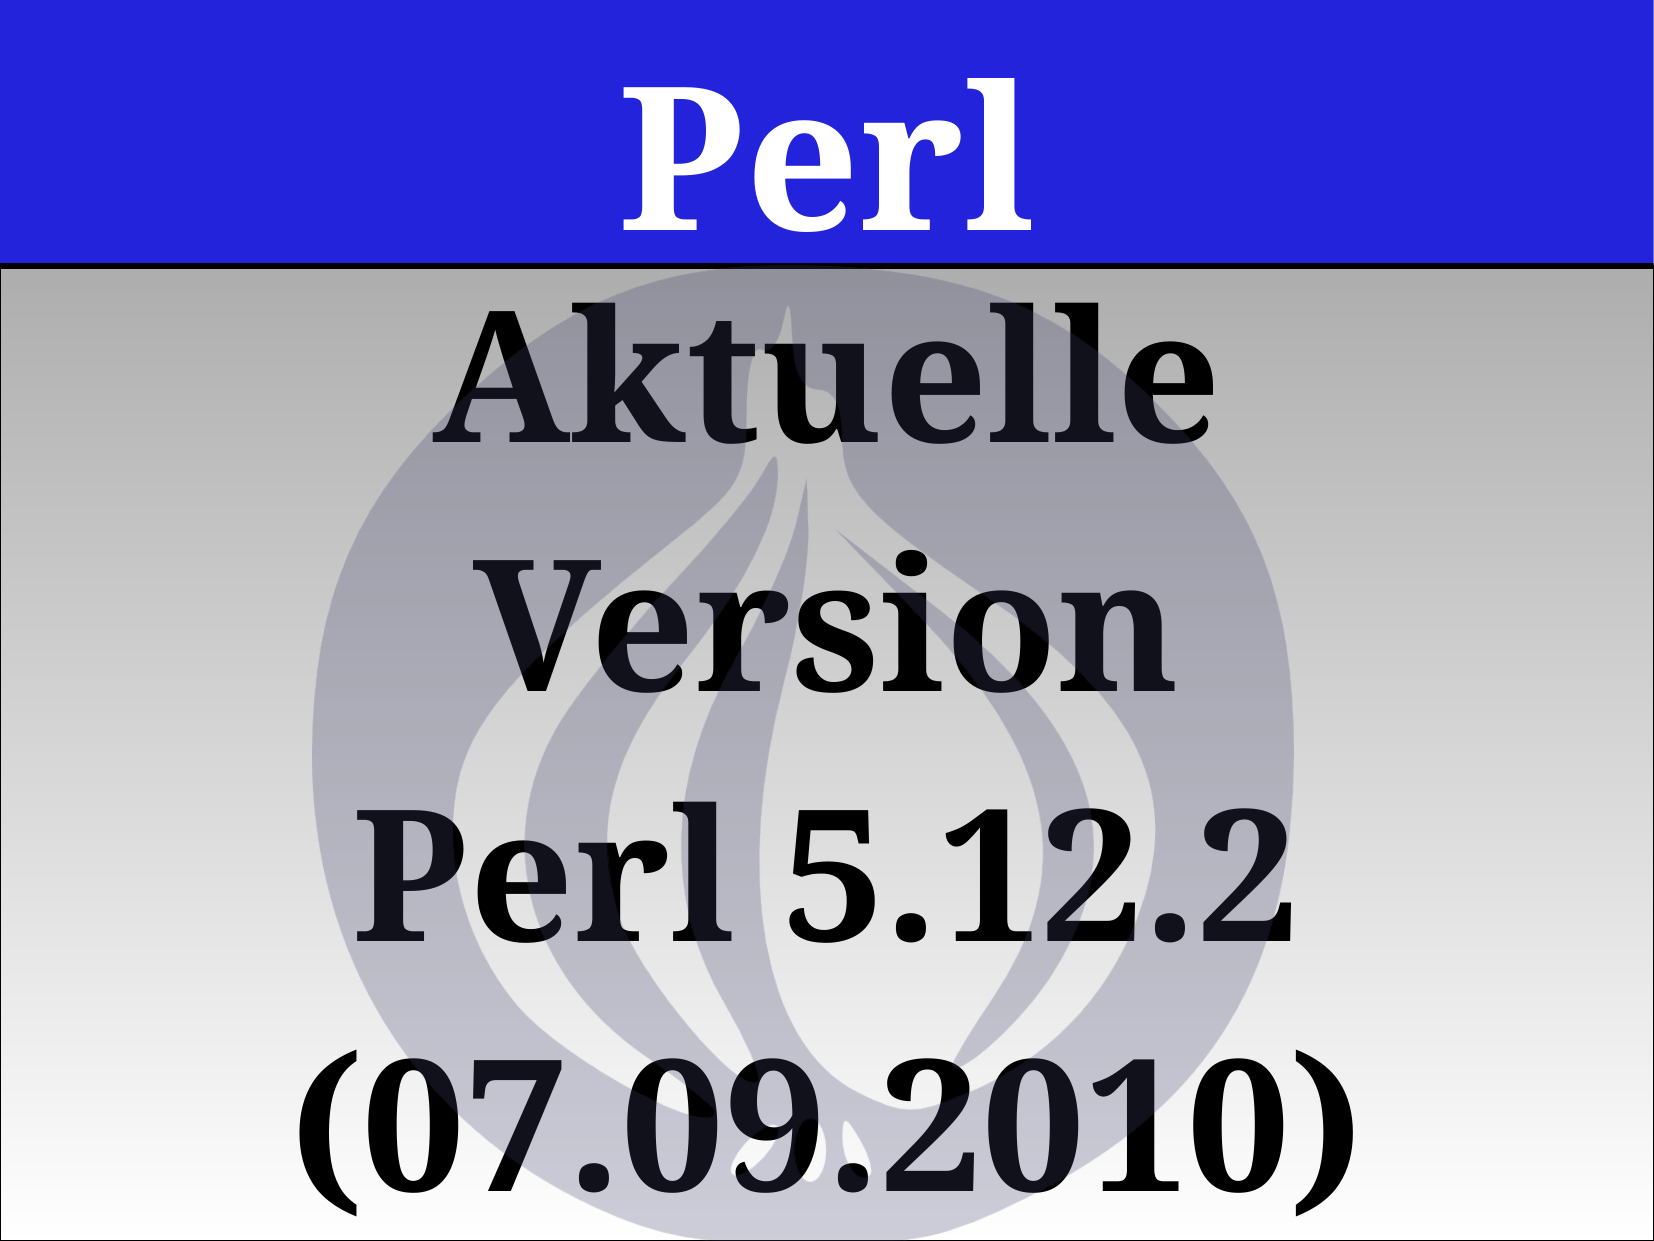

Perl
# Aktuelle Version
Perl 5.12.2
(07.09.2010)